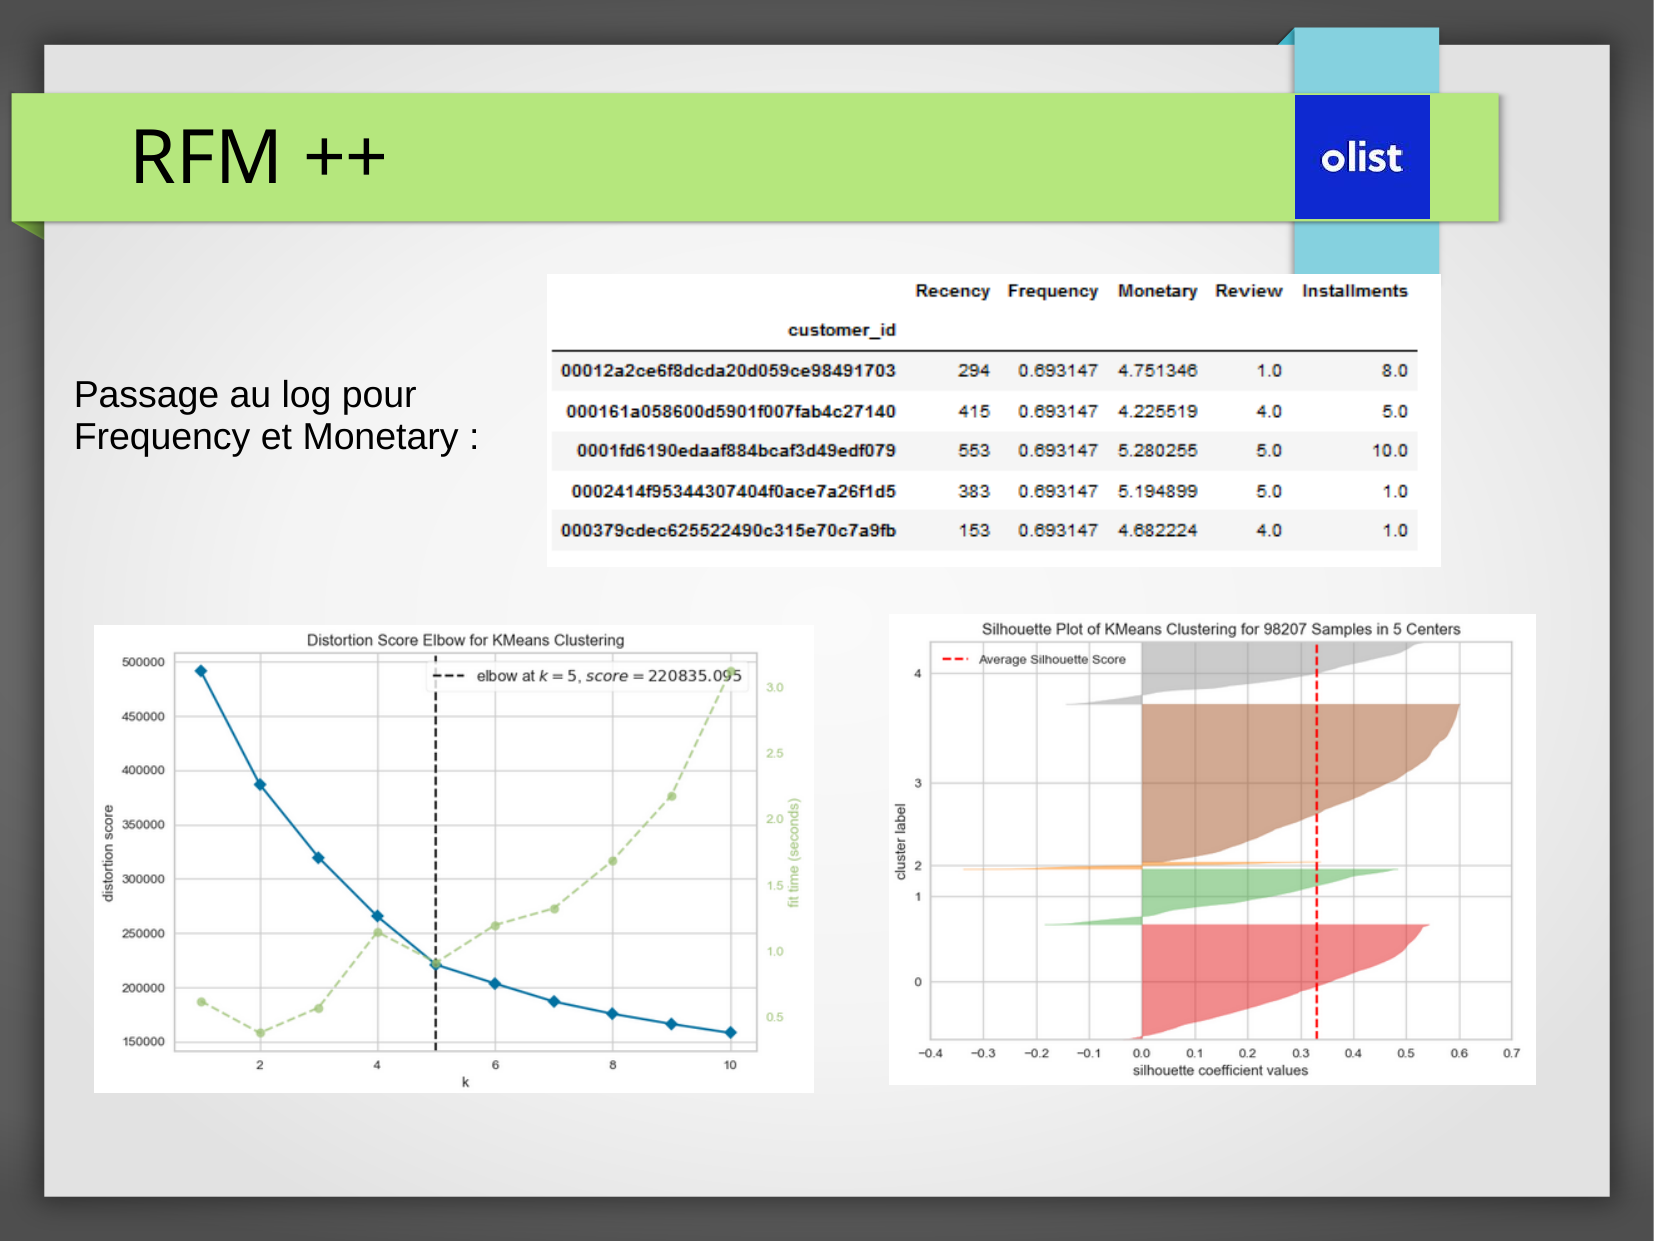

# RFM ++
Passage au log pour Frequency et Monetary :